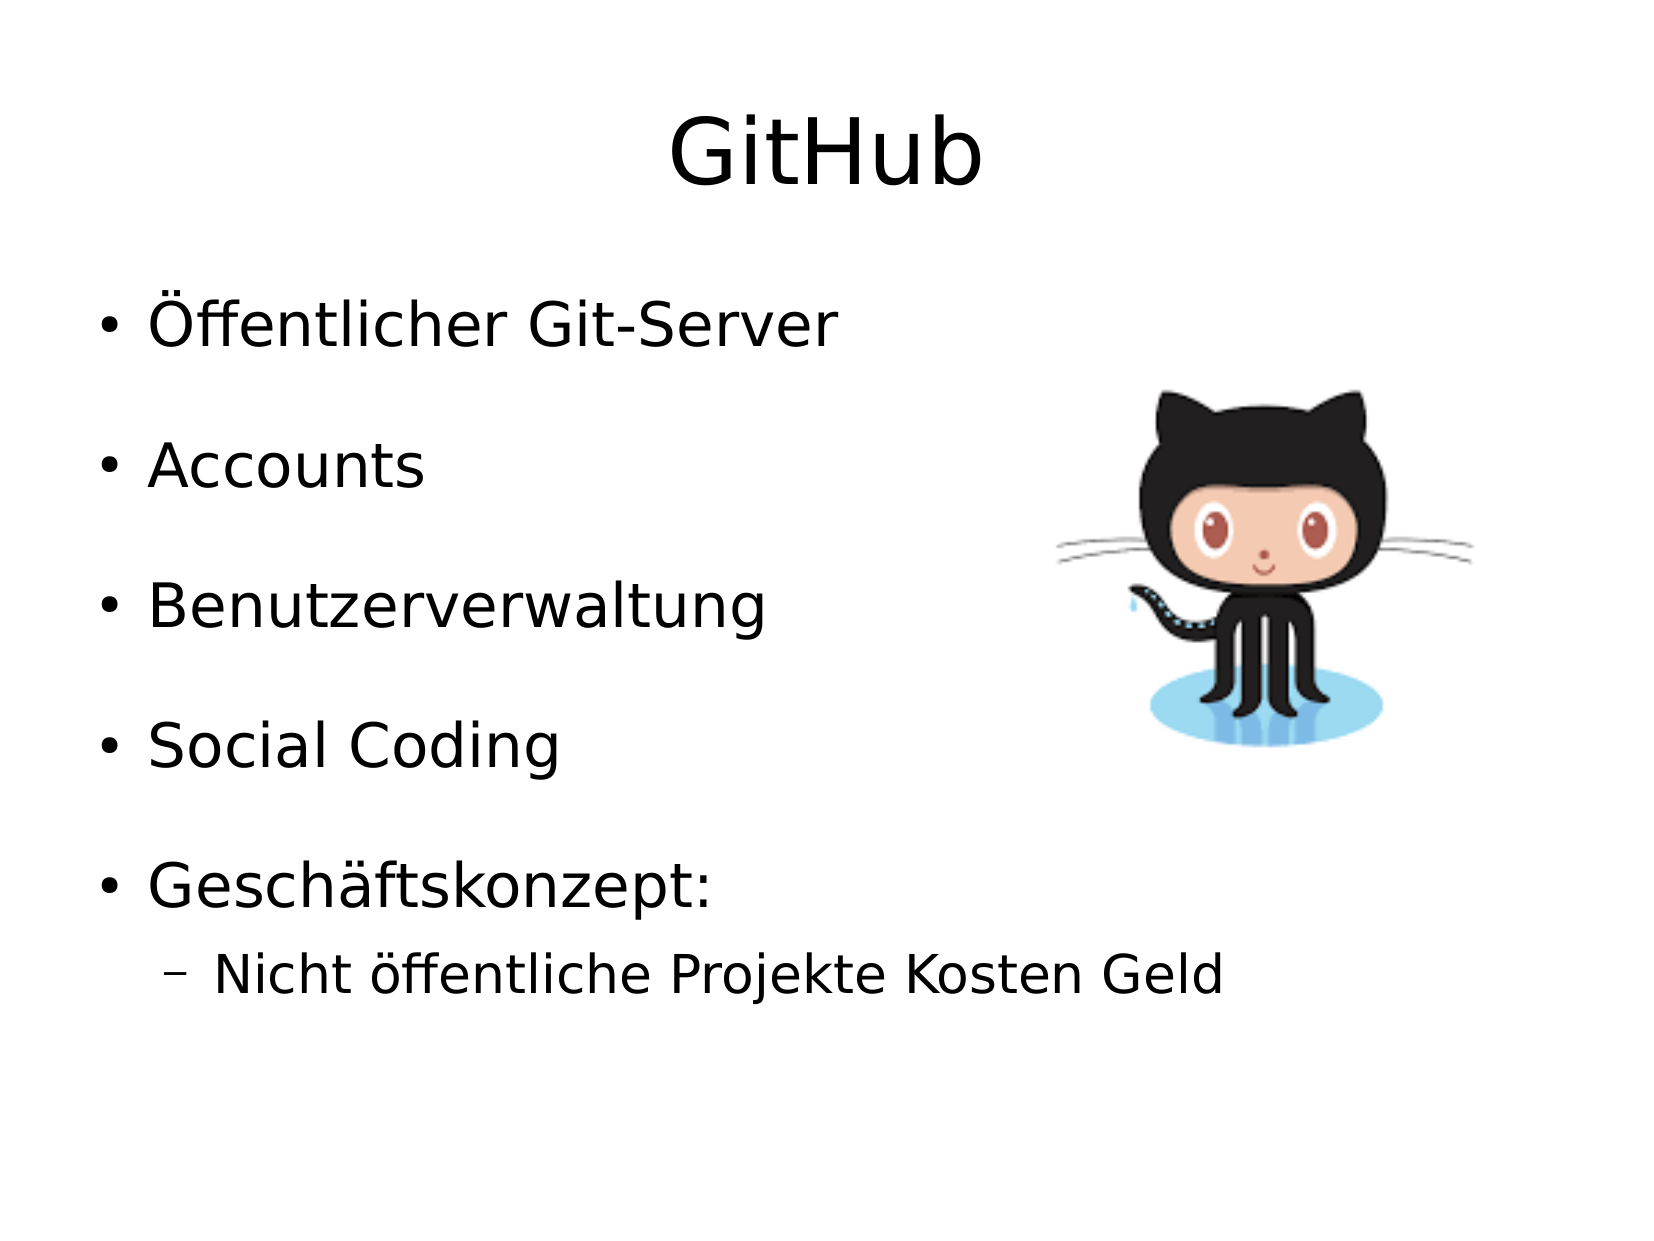

# GitHub
Öffentlicher Git-Server
Accounts
Benutzerverwaltung
Social Coding
Geschäftskonzept:
Nicht öffentliche Projekte Kosten Geld